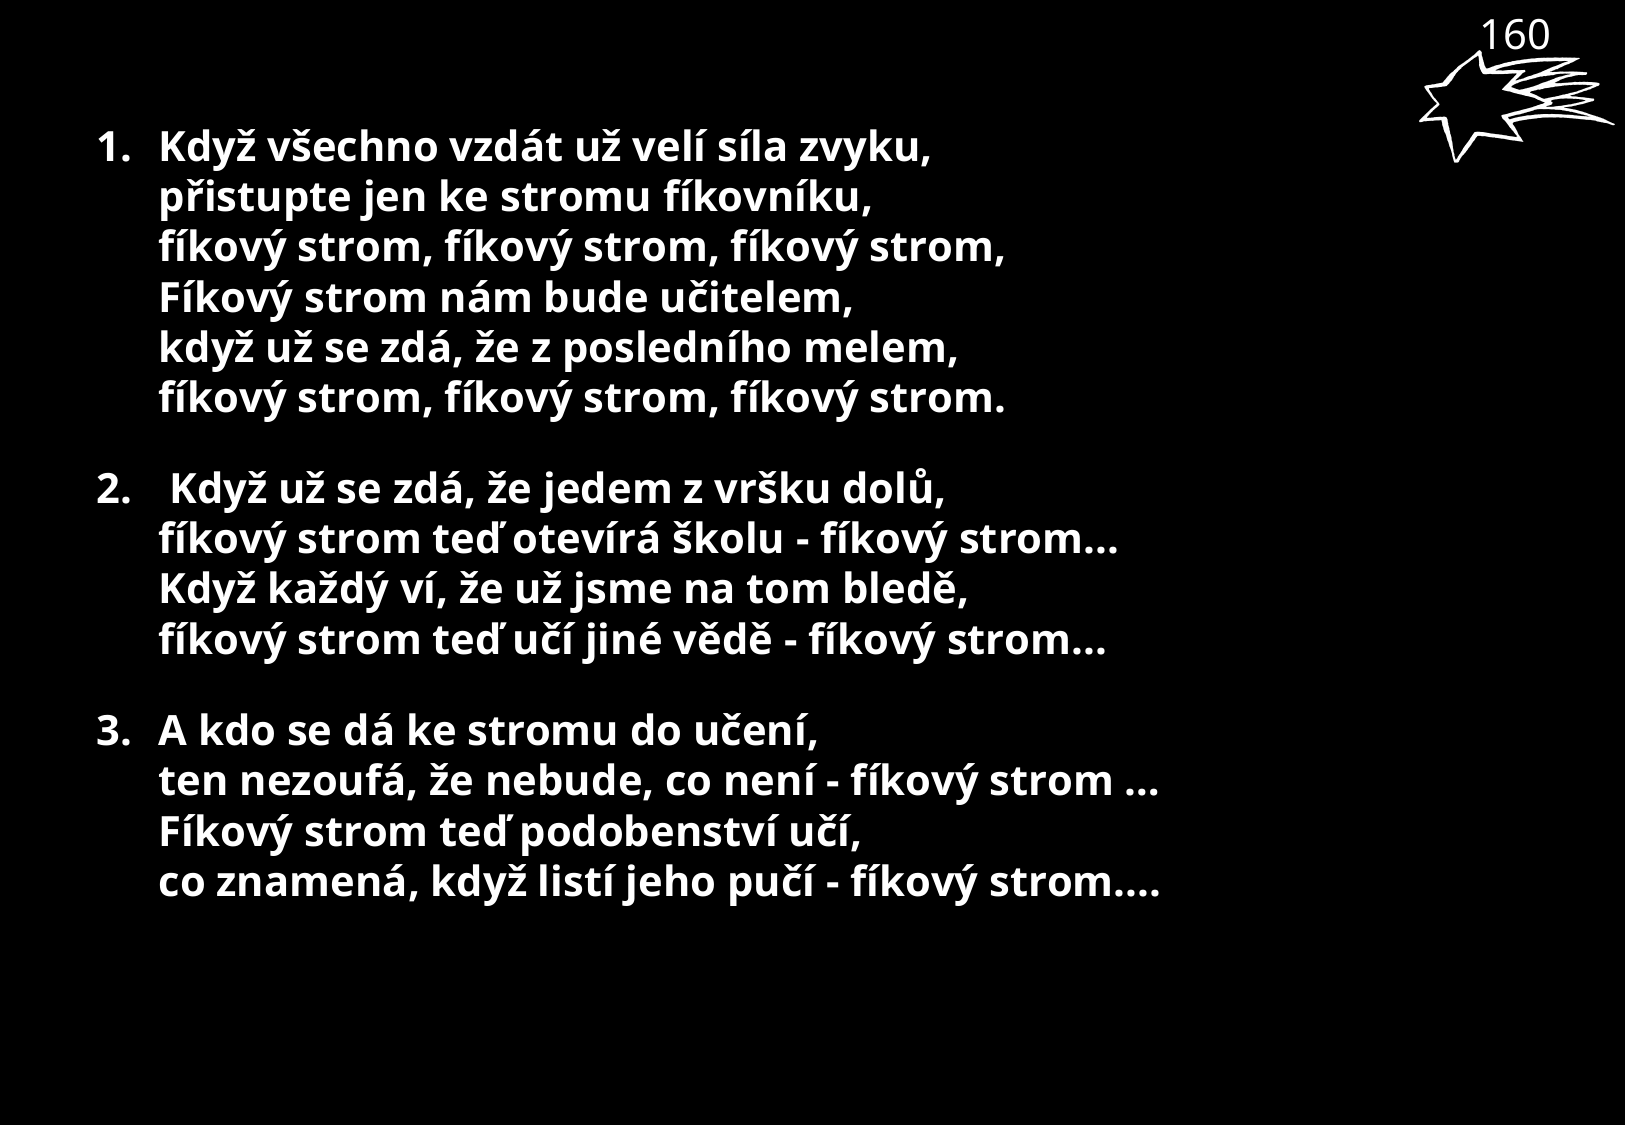

160
# Když všechno vzdát už velí síla zvyku, přistupte jen ke stromu fíkovníku, fíkový strom, fíkový strom, fíkový strom, Fíkový strom nám bude učitelem, když už se zdá, že z posledního melem, fíkový strom, fíkový strom, fíkový strom.
 Když už se zdá, že jedem z vršku dolů,
fíkový strom teď otevírá školu - fíkový strom...
Když každý ví, že už jsme na tom bledě,
fíkový strom teď učí jiné vědě - fíkový strom...
A kdo se dá ke stromu do učení,
ten nezoufá, že nebude, co není - fíkový strom …
Fíkový strom teď podobenství učí,
co znamená, když listí jeho pučí - fíkový strom....